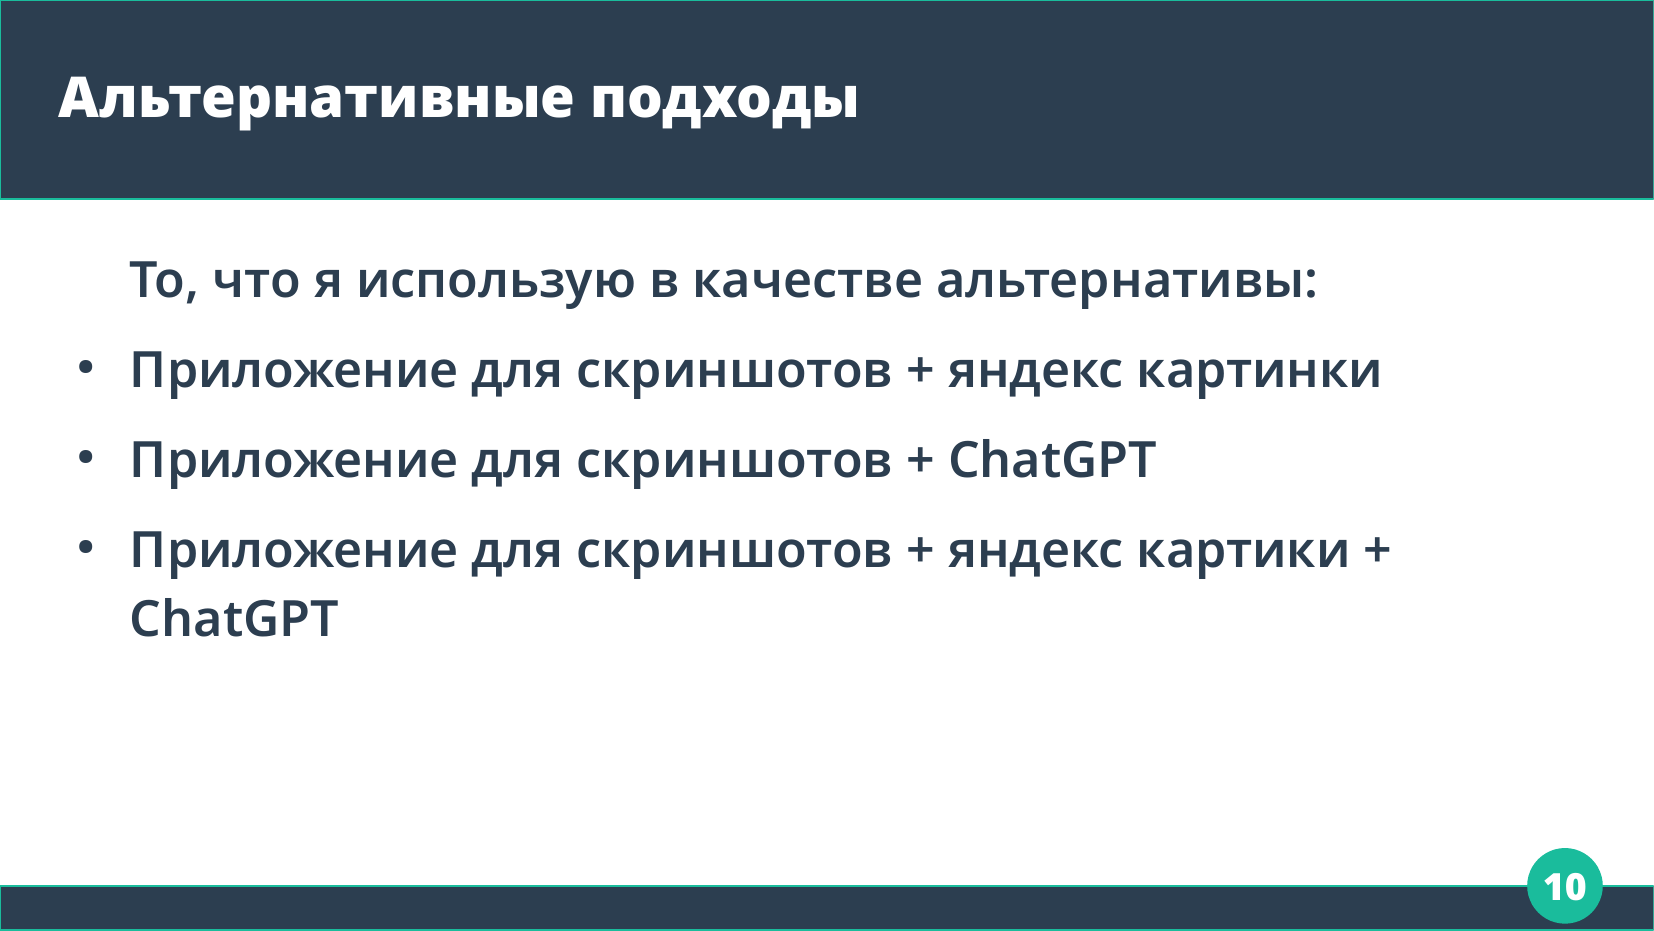

# Альтернативные подходы
То, что я использую в качестве альтернативы:
Приложение для скриншотов + яндекс картинки
Приложение для скриншотов + ChatGPT
Приложение для скриншотов + яндекс картики + ChatGPT
10